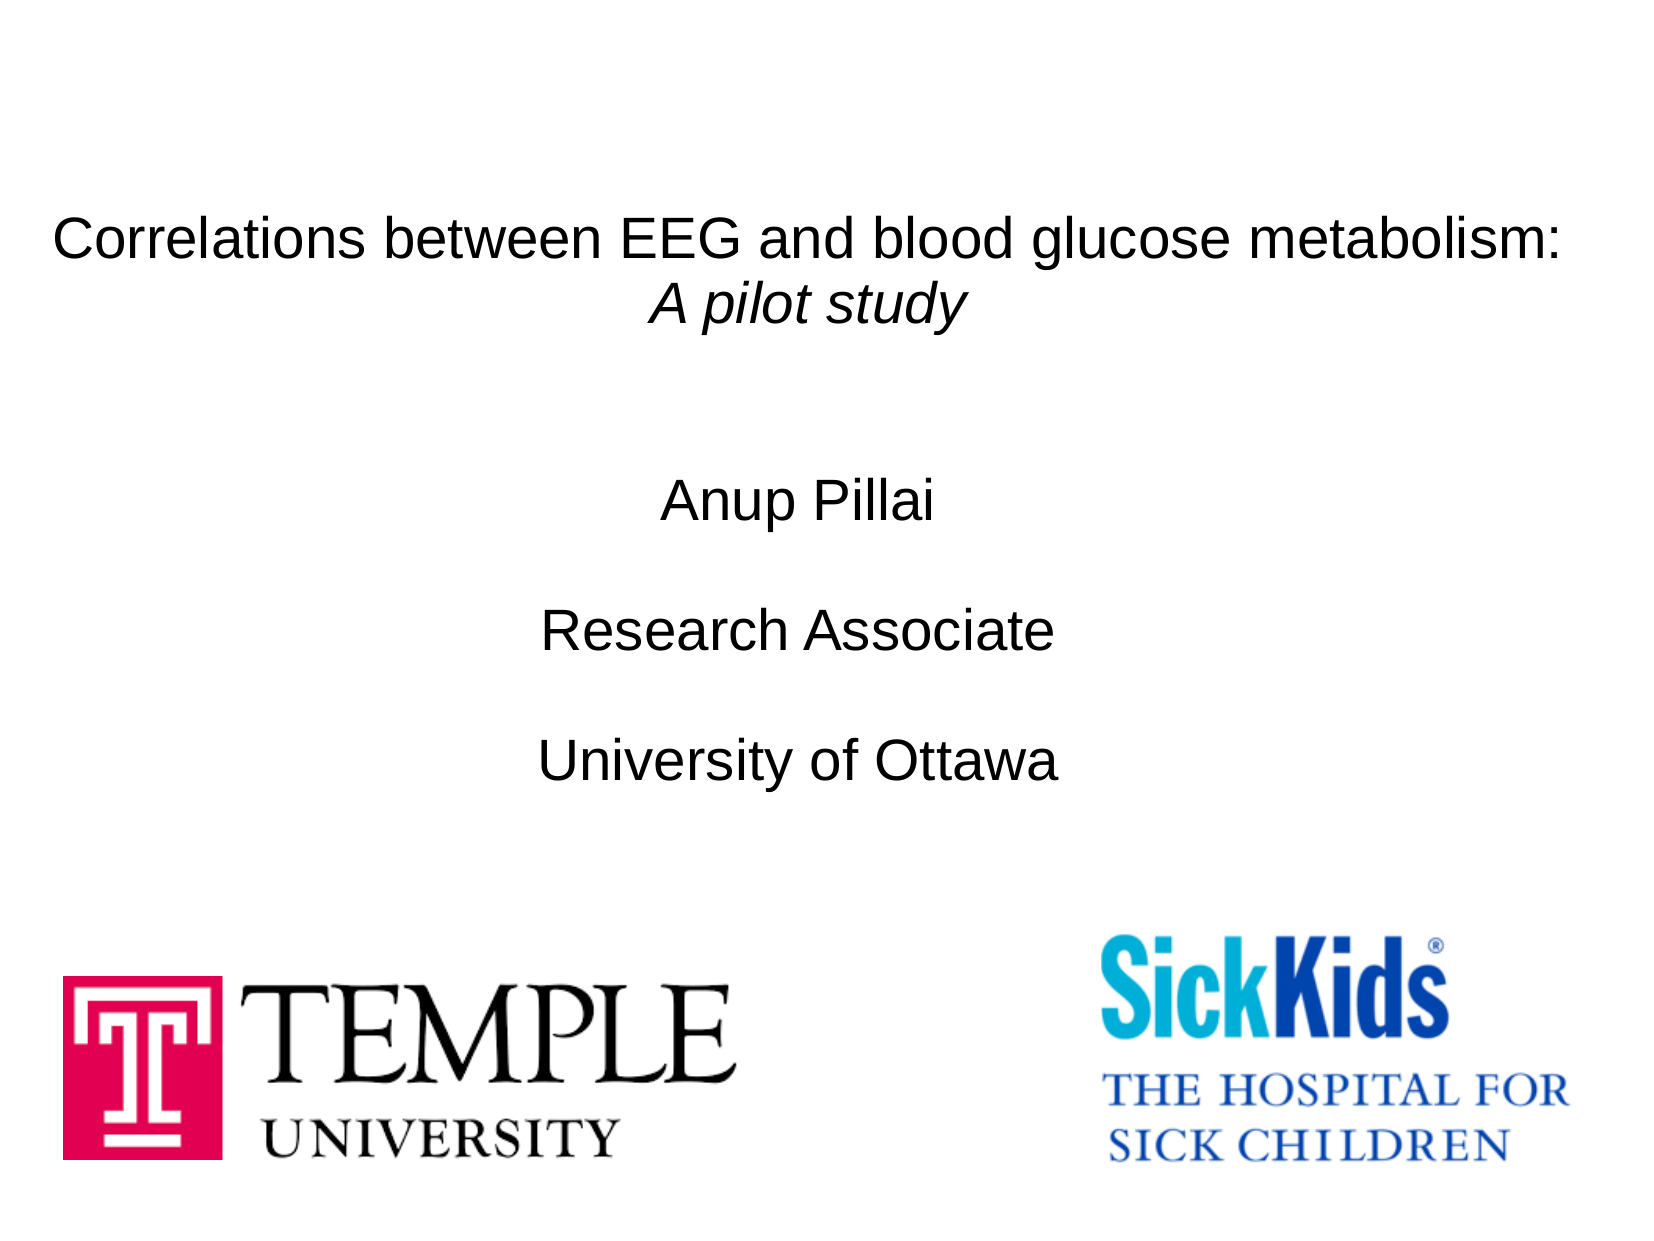

Correlations between EEG and blood glucose metabolism: A pilot study
Anup Pillai
Research Associate
University of Ottawa